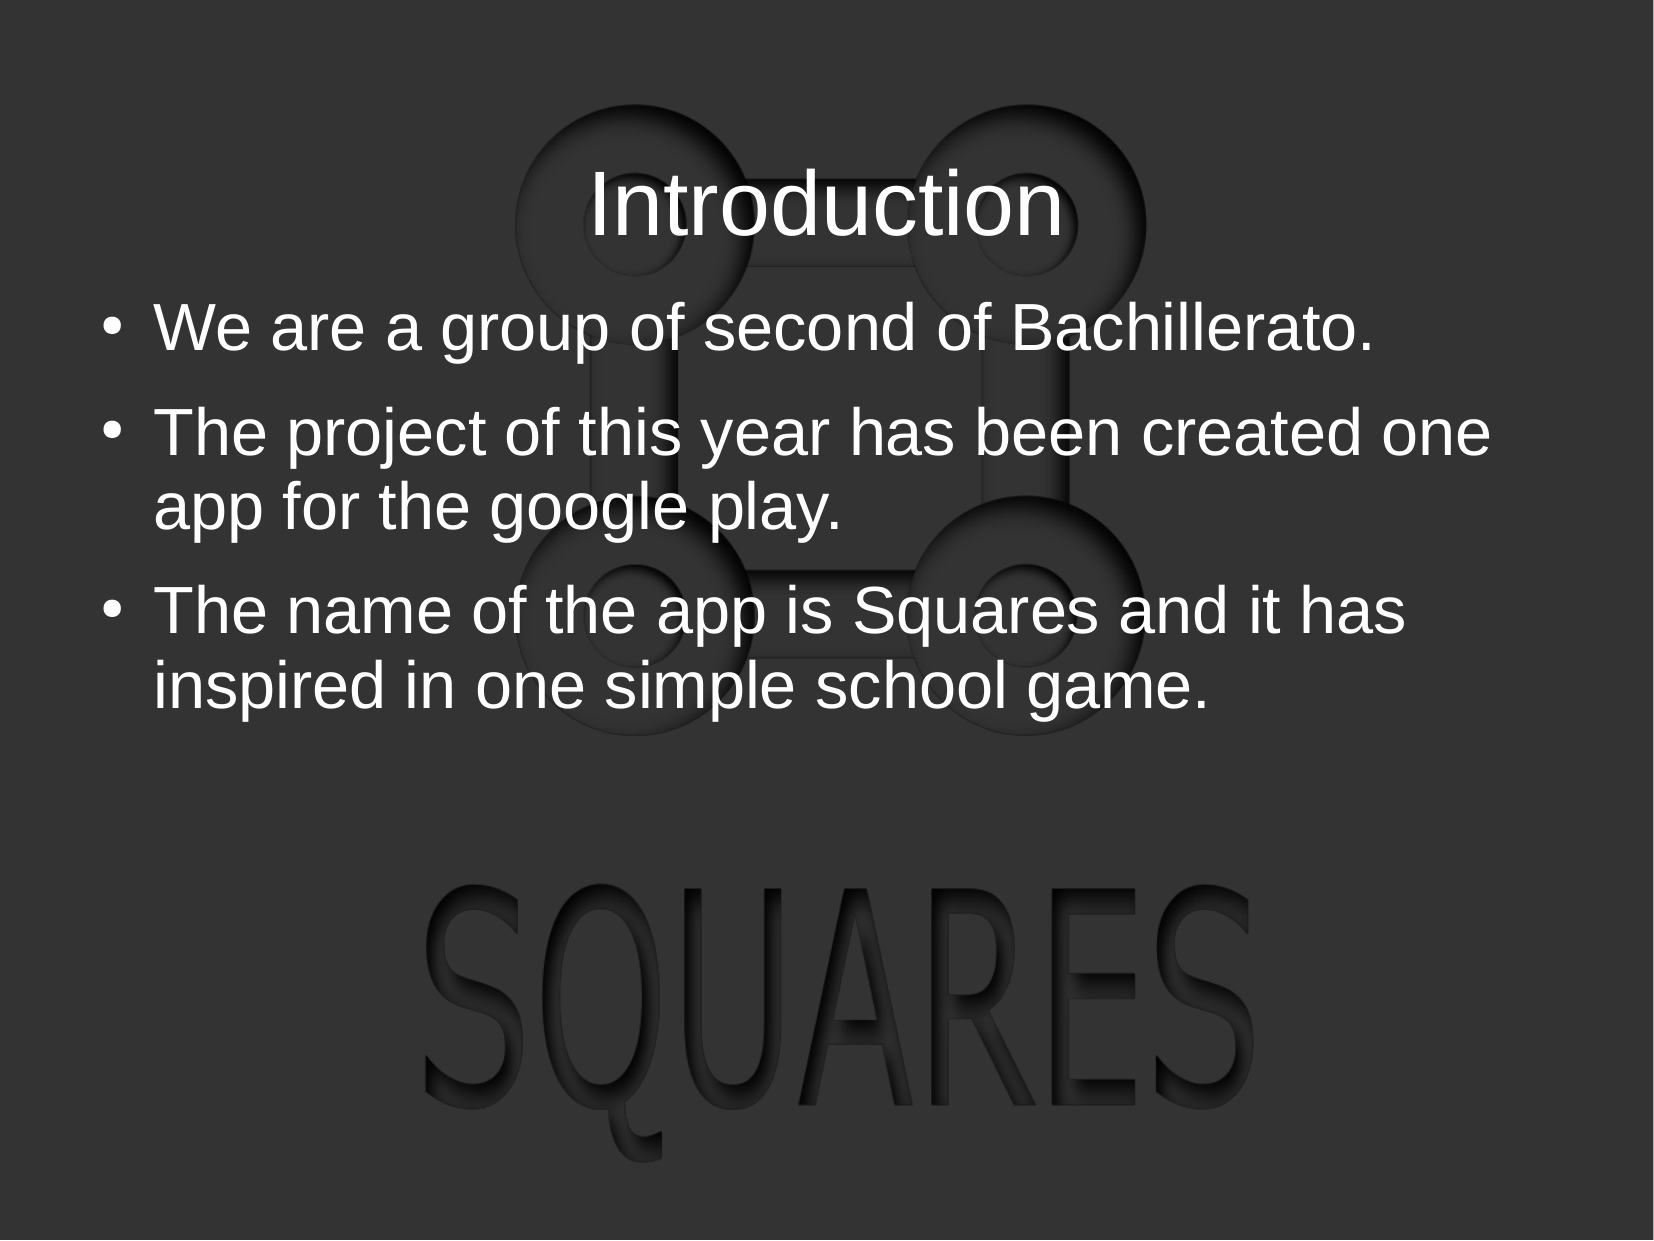

# Introduction
We are a group of second of Bachillerato.
The project of this year has been created one app for the google play.
The name of the app is Squares and it has inspired in one simple school game.